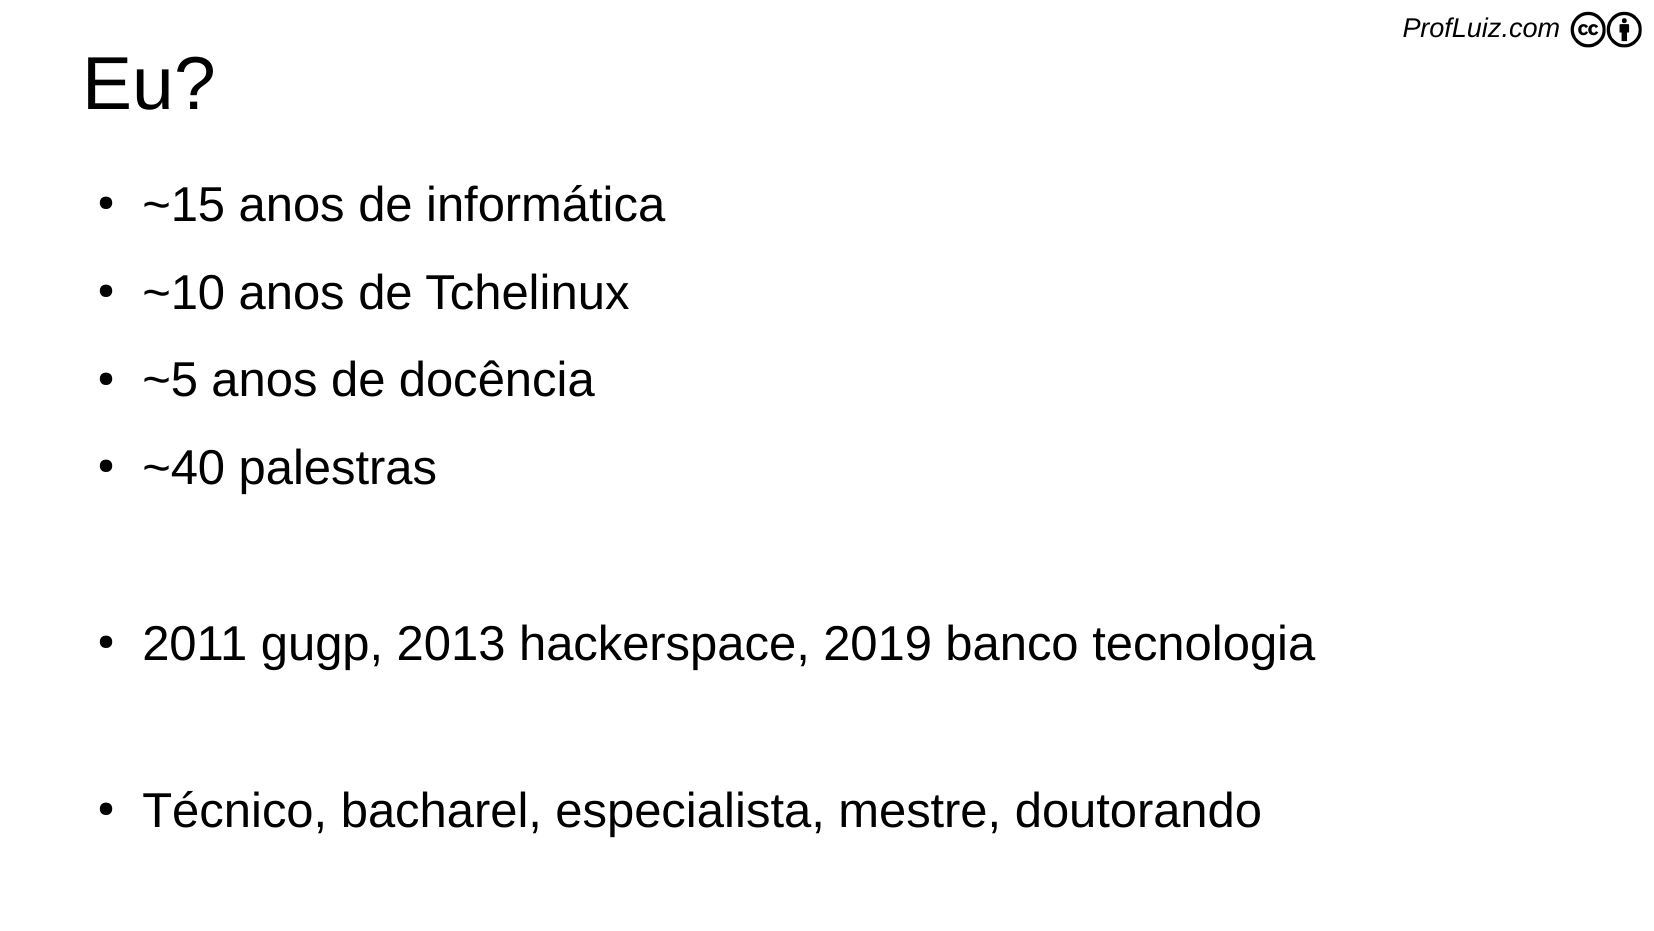

# Eu?
~15 anos de informática
~10 anos de Tchelinux
~5 anos de docência
~40 palestras
2011 gugp, 2013 hackerspace, 2019 banco tecnologia
Técnico, bacharel, especialista, mestre, doutorando